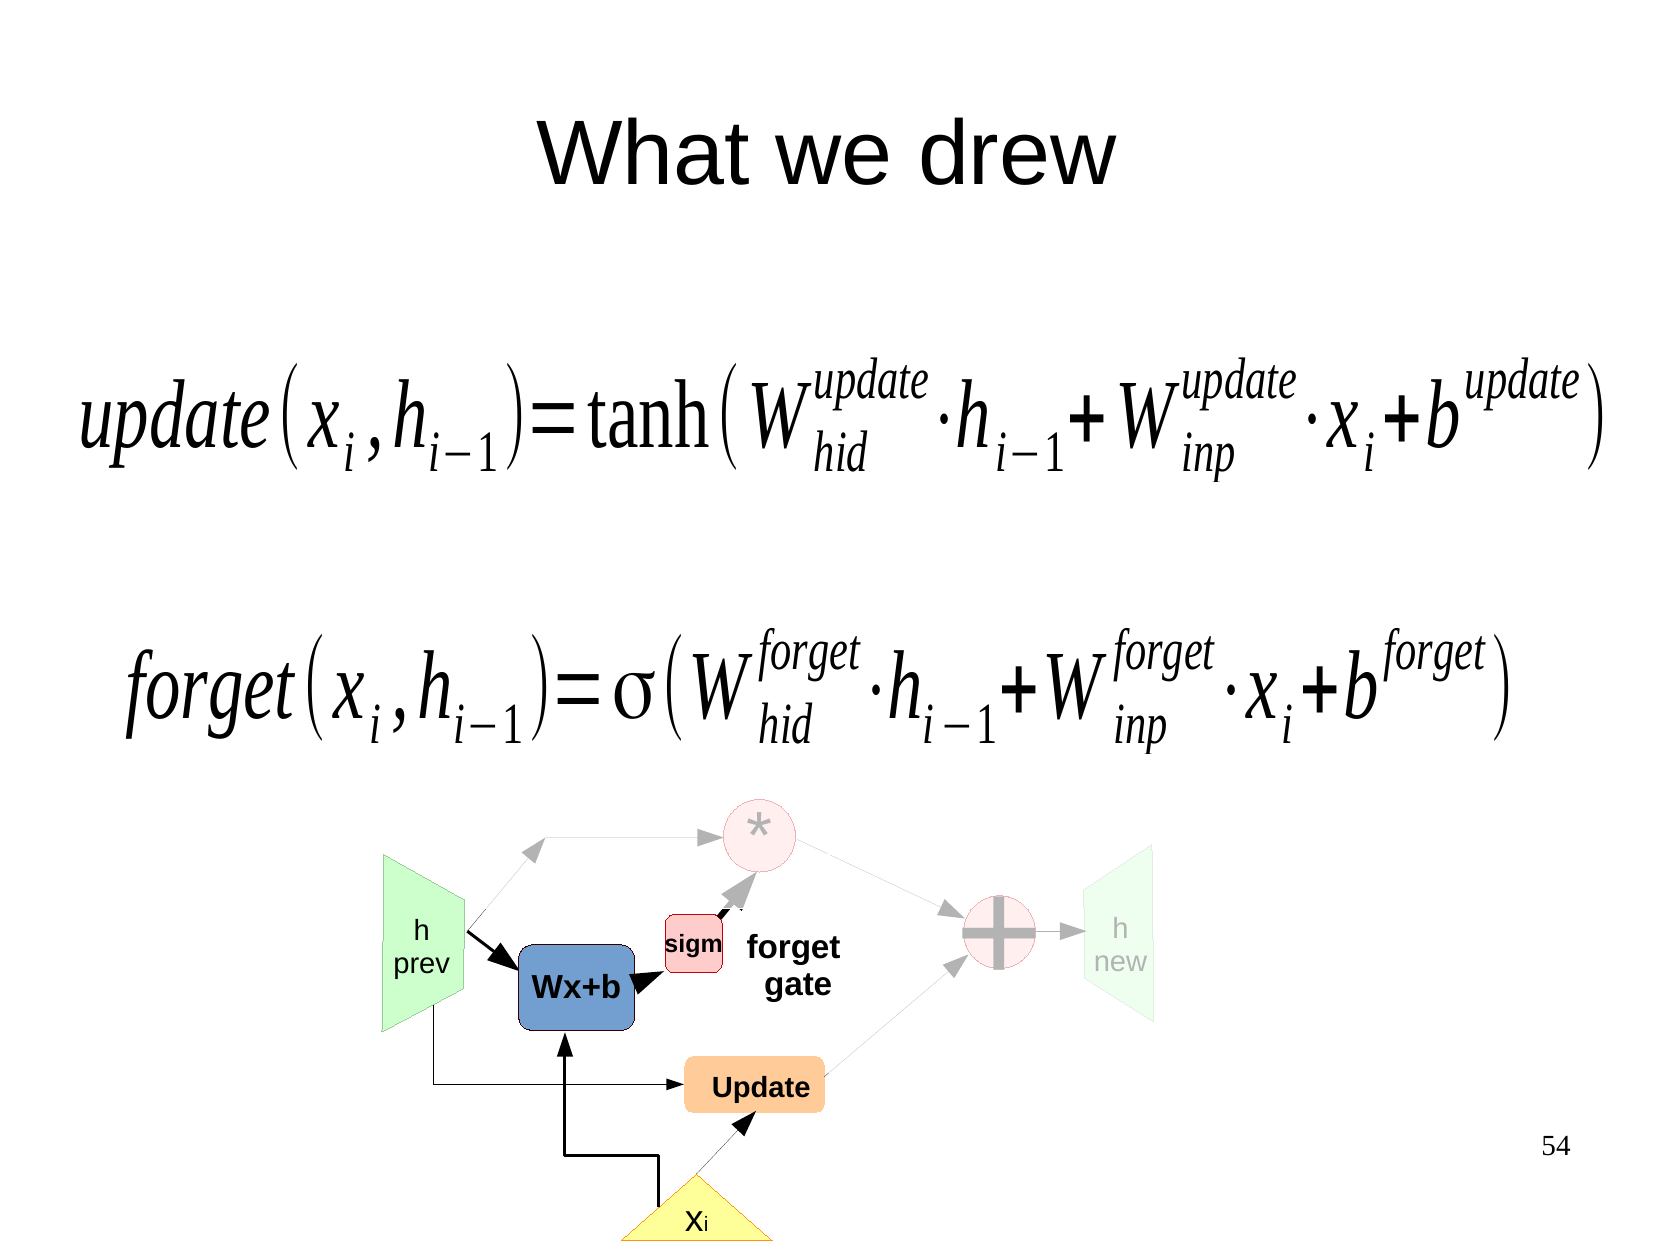

# What we drew
*
+
h
new
h
prev
sigm
forget
gate
Wx+b
Update
54
xi